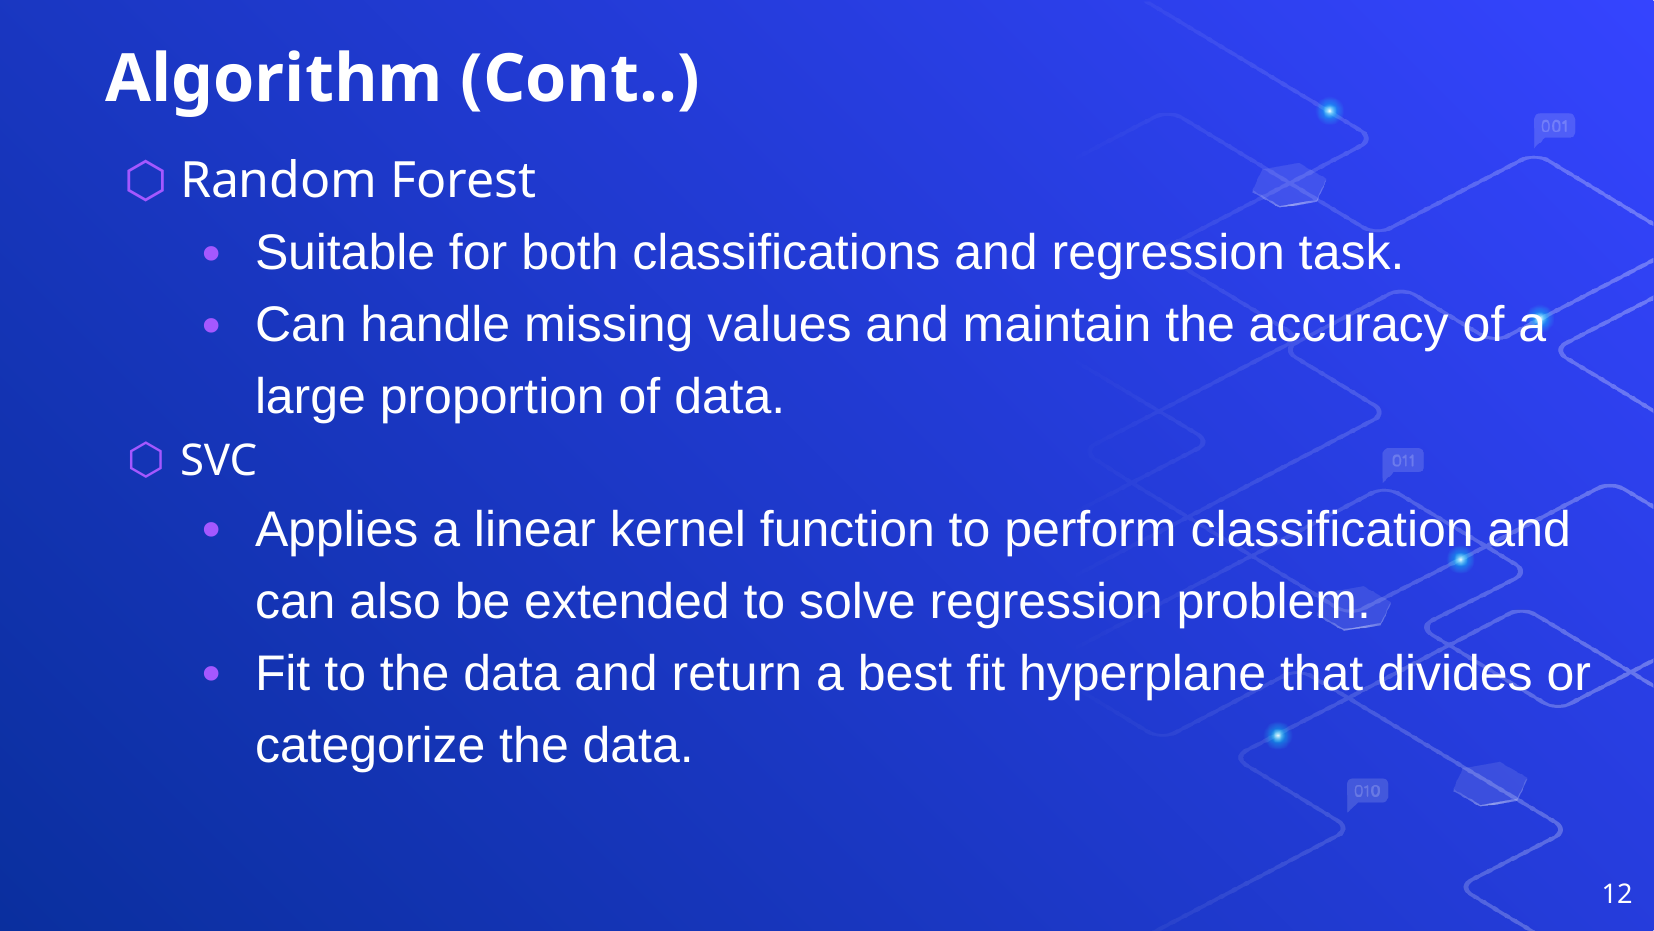

# Algorithm (Cont..)
Random Forest
Suitable for both classifications and regression task.
Can handle missing values and maintain the accuracy of a large proportion of data.
SVC
Applies a linear kernel function to perform classification and can also be extended to solve regression problem.
Fit to the data and return a best fit hyperplane that divides or categorize the data.